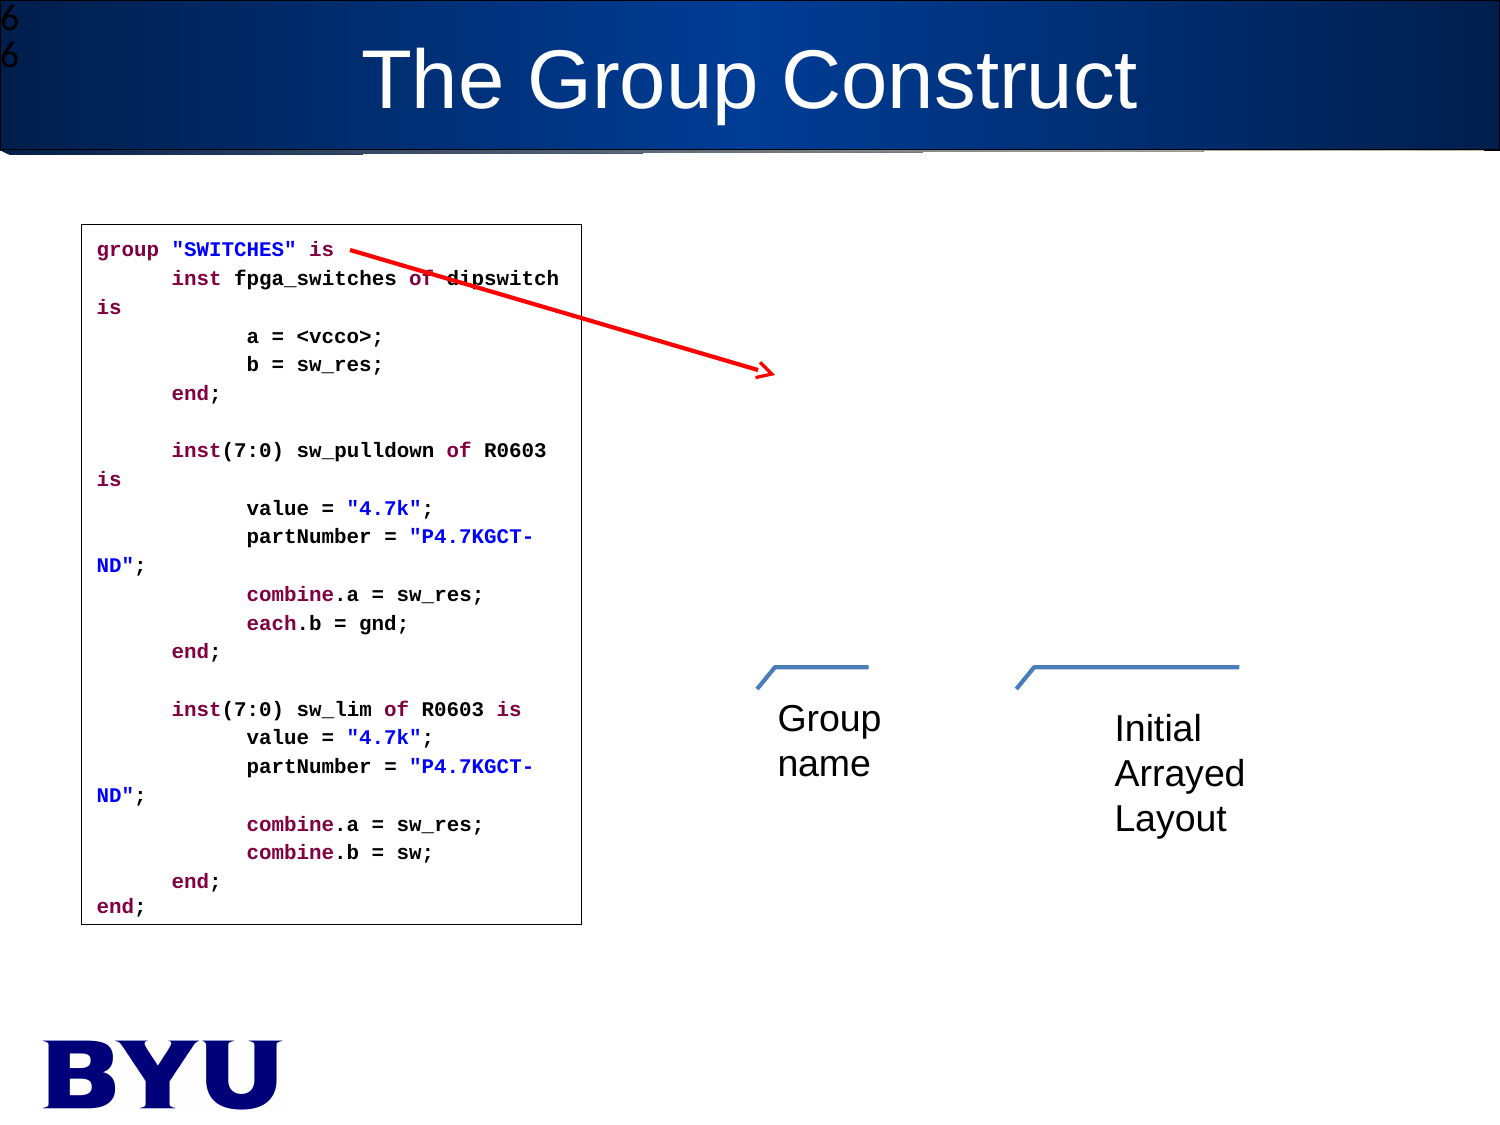

# The Group Construct
group "SWITCHES" is
	inst fpga_switches of dipswitch is
		a = <vcco>;
		b = sw_res;
	end;
	inst(7:0) sw_pulldown of R0603 is
		value = "4.7k";
		partNumber = "P4.7KGCT-ND";
		combine.a = sw_res;
		each.b = gnd;
	end;
	inst(7:0) sw_lim of R0603 is
		value = "4.7k";
		partNumber = "P4.7KGCT-ND";
		combine.a = sw_res;
		combine.b = sw;
	end;
end;
Group name
Initial Arrayed Layout